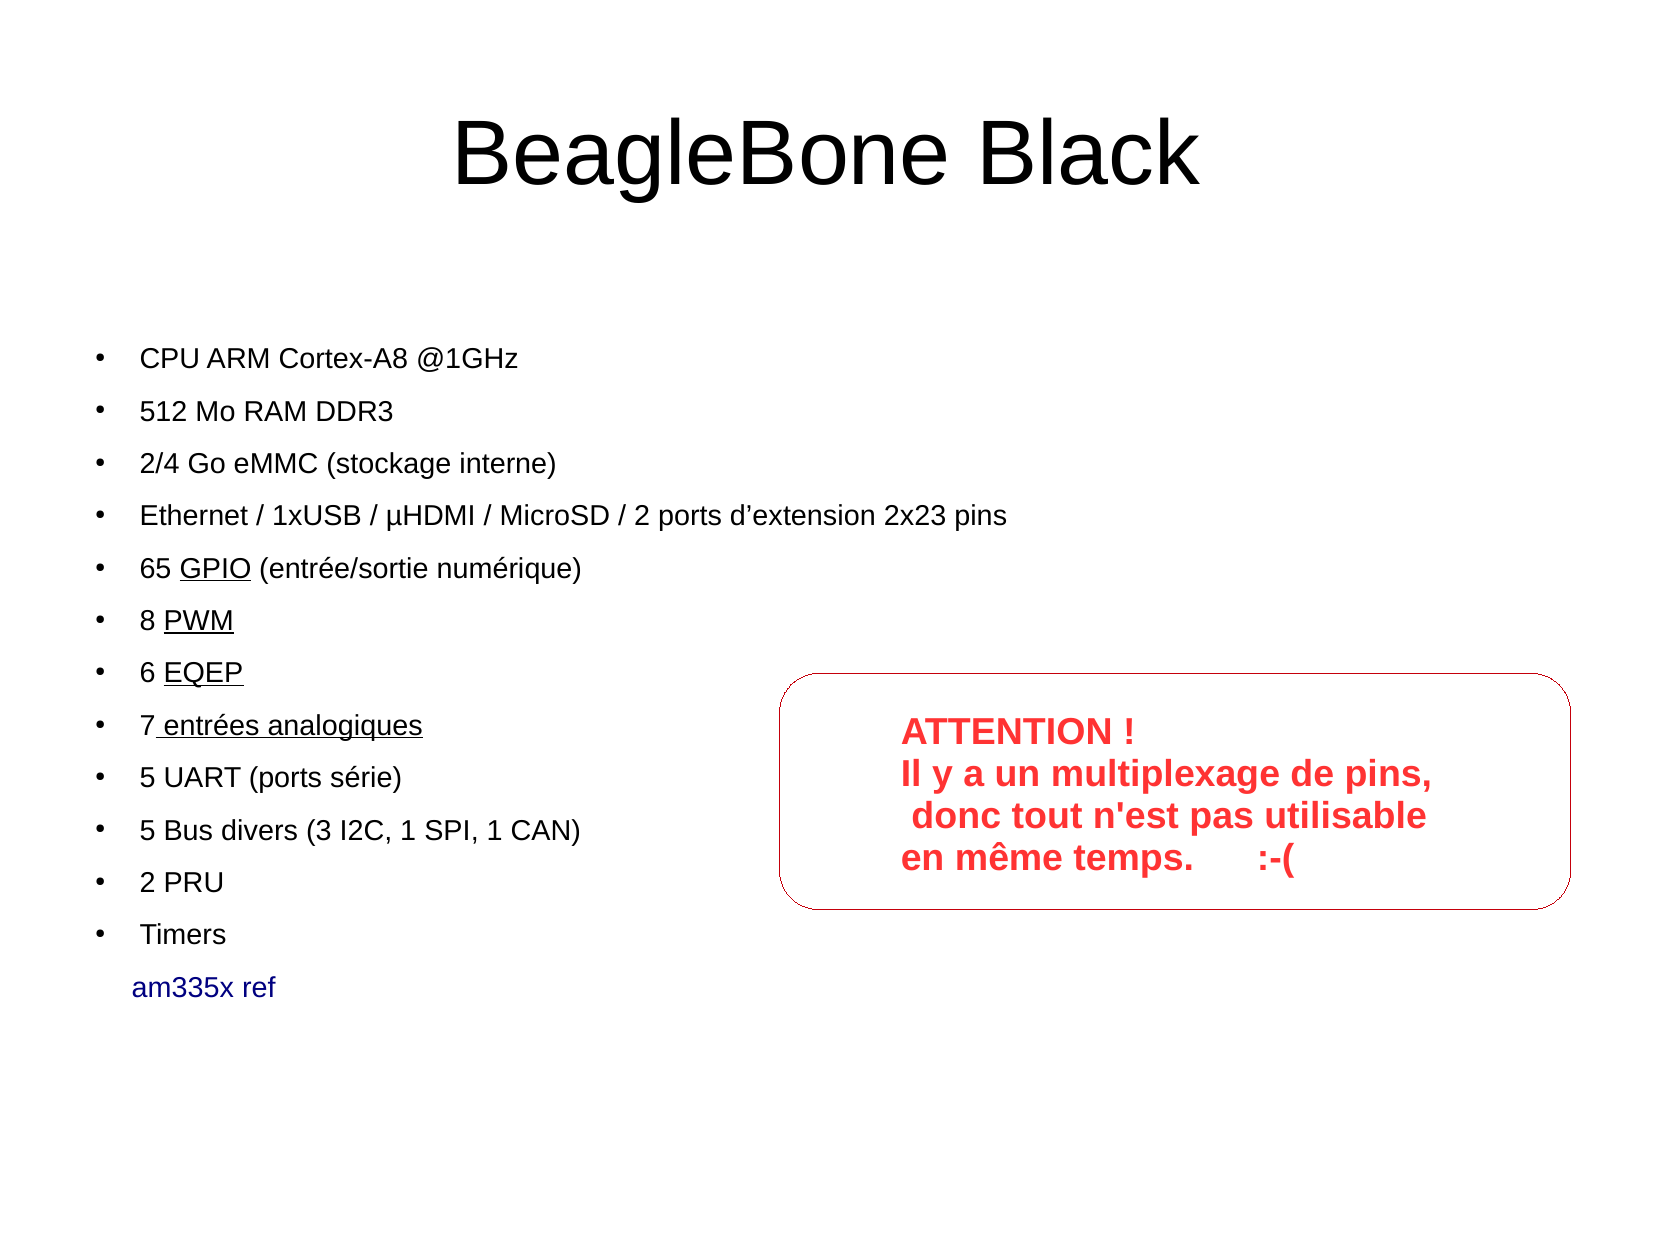

# BeagleBone Black
 CPU ARM Cortex-A8 @1GHz
 512 Mo RAM DDR3
 2/4 Go eMMC (stockage interne)
 Ethernet / 1xUSB / µHDMI / MicroSD / 2 ports d’extension 2x23 pins
 65 GPIO (entrée/sortie numérique)
 8 PWM
 6 EQEP
 7 entrées analogiques
 5 UART (ports série)
 5 Bus divers (3 I2C, 1 SPI, 1 CAN)
 2 PRU
 Timers
am335x ref
ATTENTION !
Il y a un multiplexage de pins,
 donc tout n'est pas utilisable
en même temps. :-(